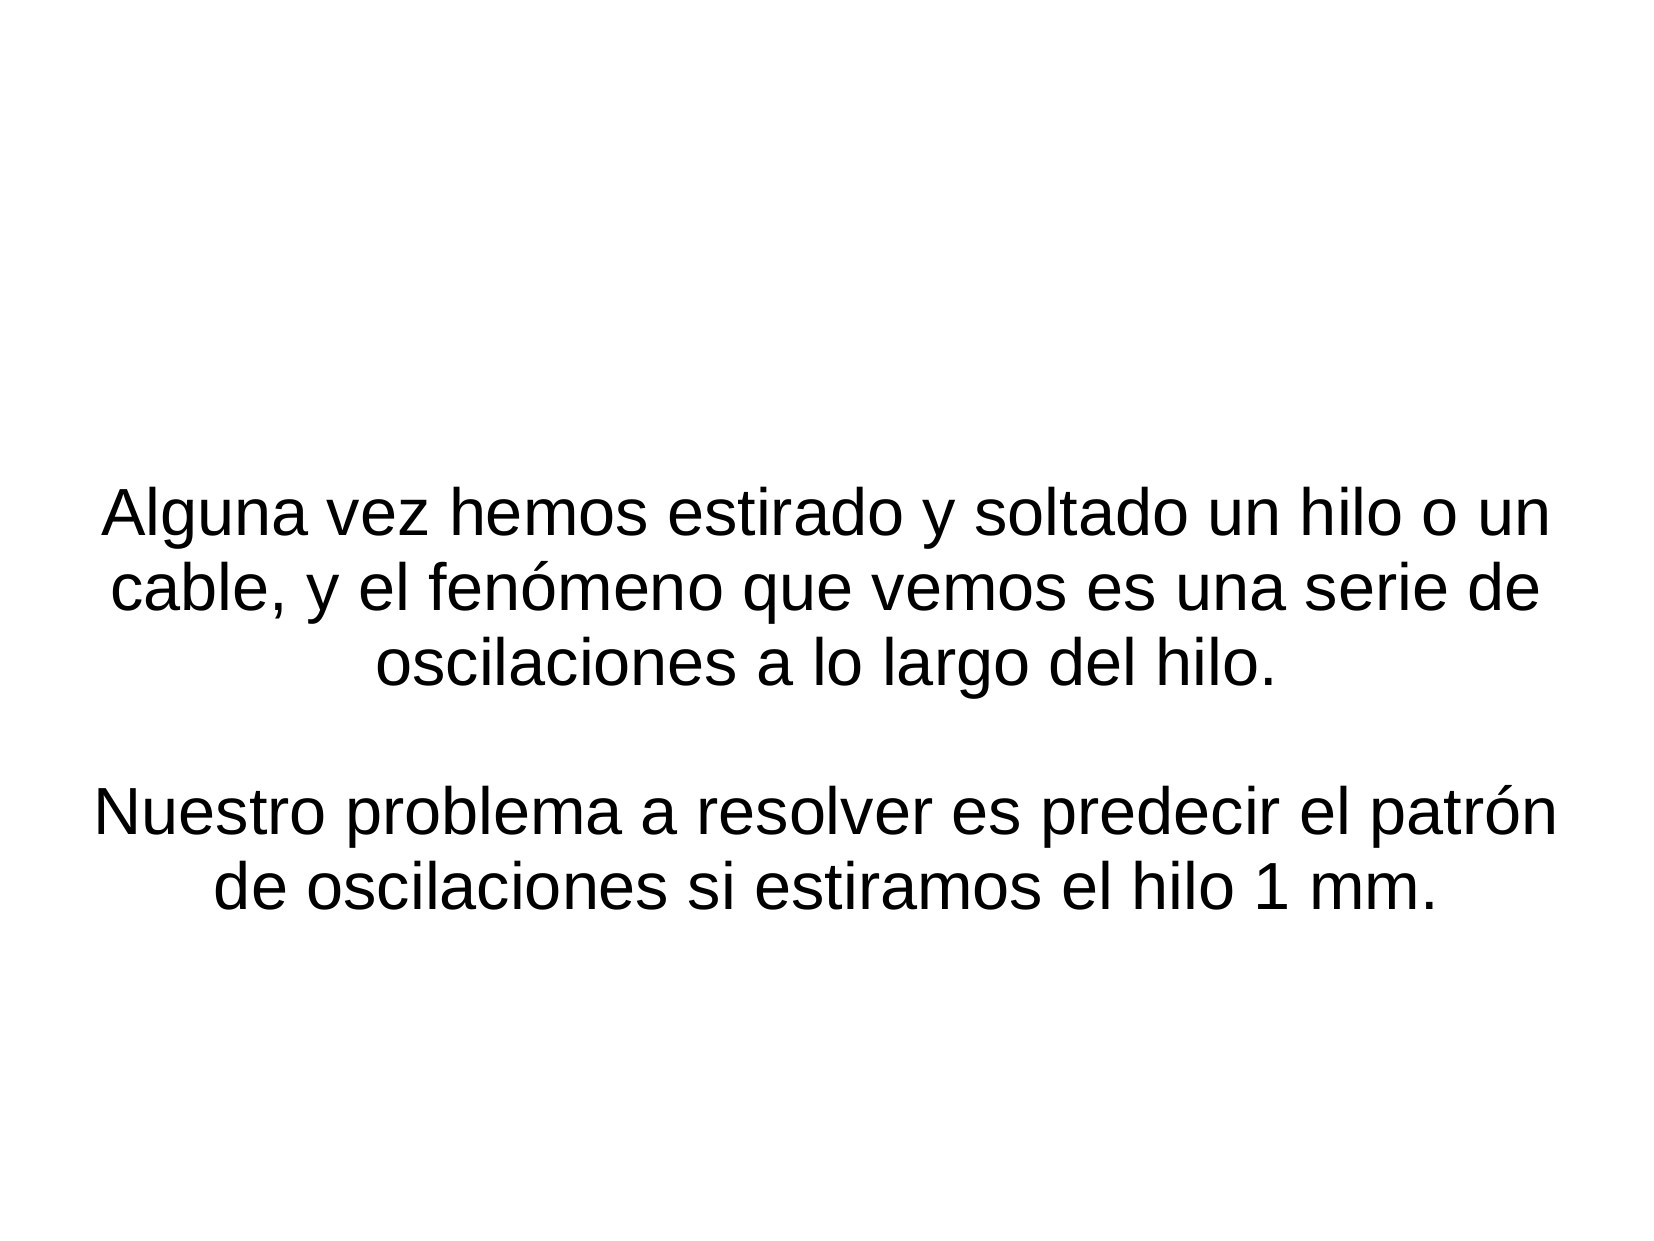

#
Alguna vez hemos estirado y soltado un hilo o un cable, y el fenómeno que vemos es una serie de oscilaciones a lo largo del hilo.
Nuestro problema a resolver es predecir el patrón de oscilaciones si estiramos el hilo 1 mm.